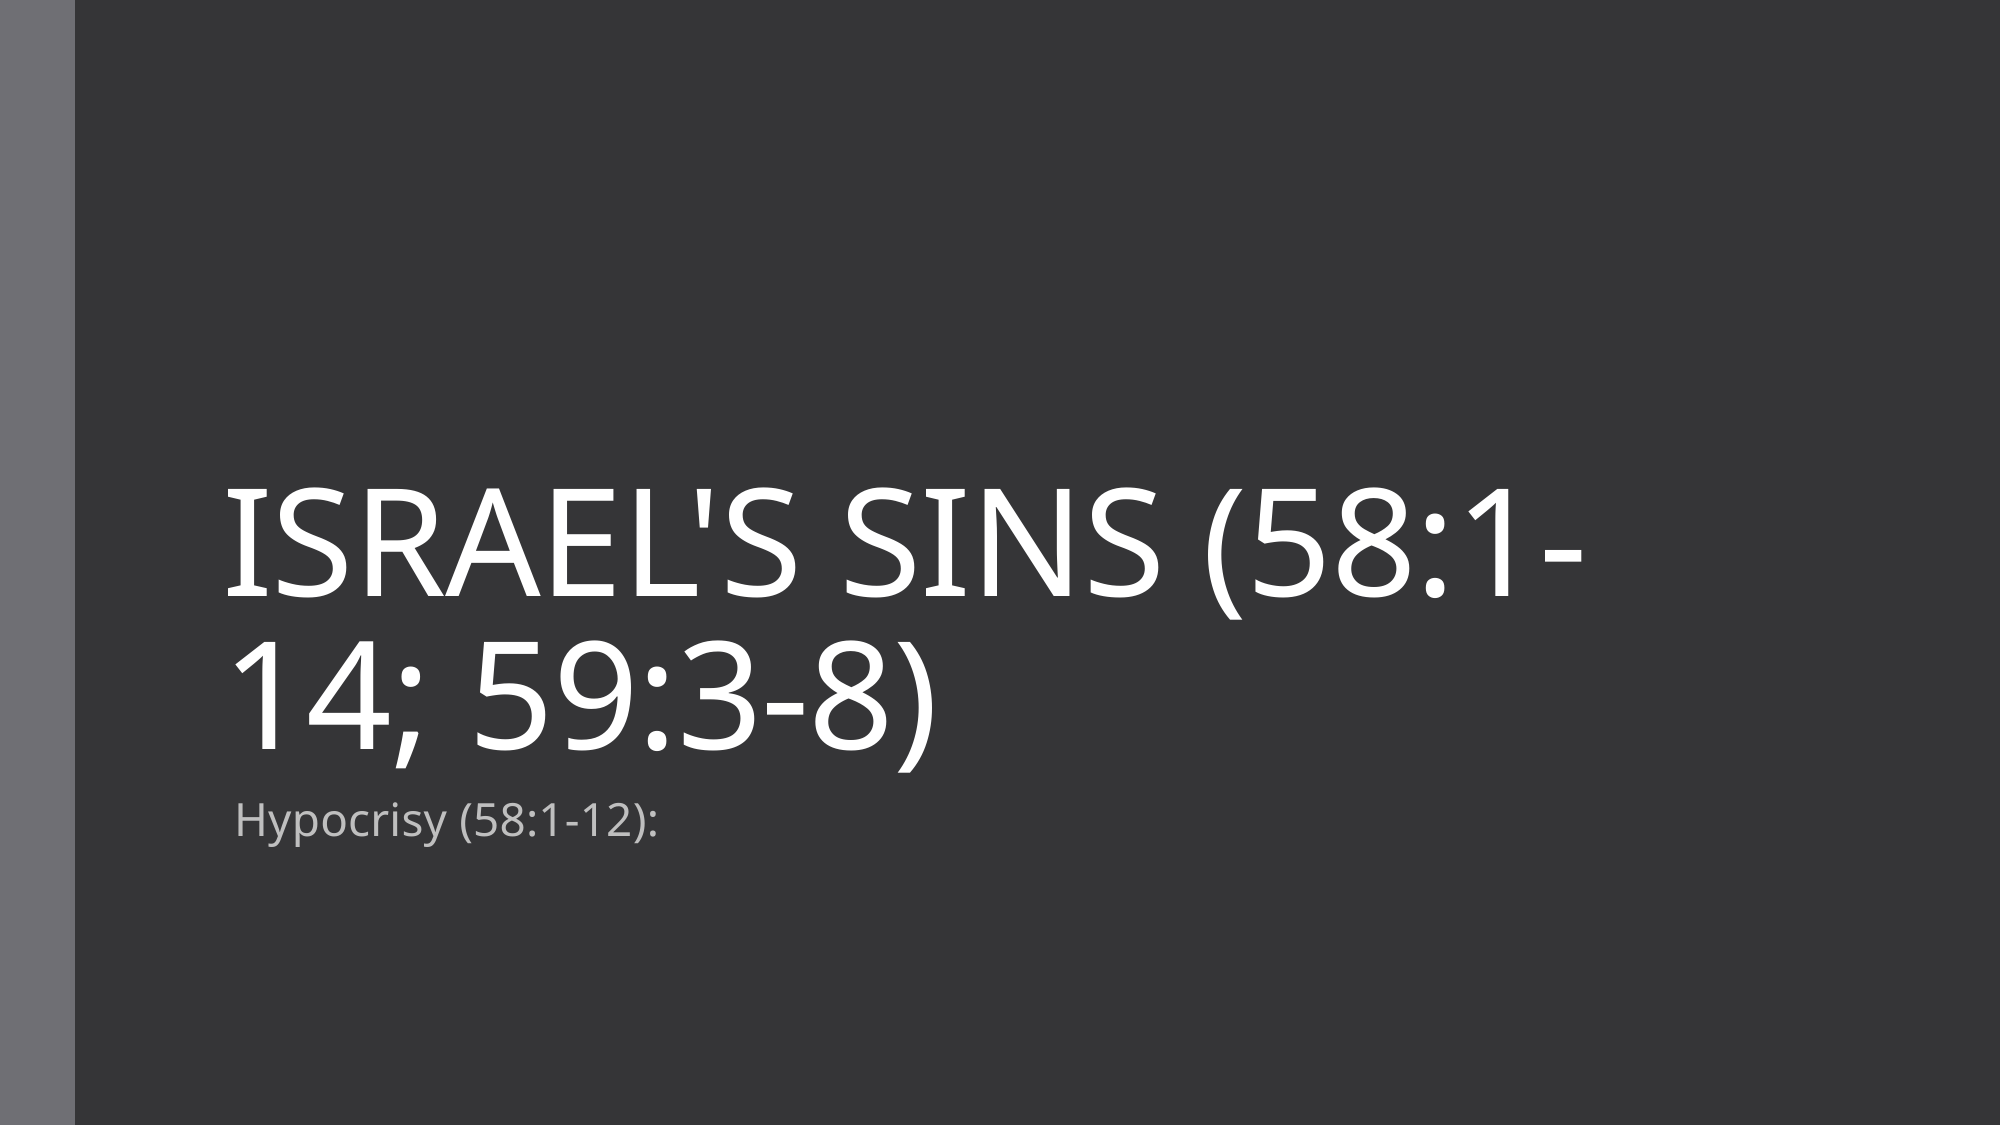

# ISRAEL'S SINS (58:1-14; 59:3-8)
 Hypocrisy (58:1-12):